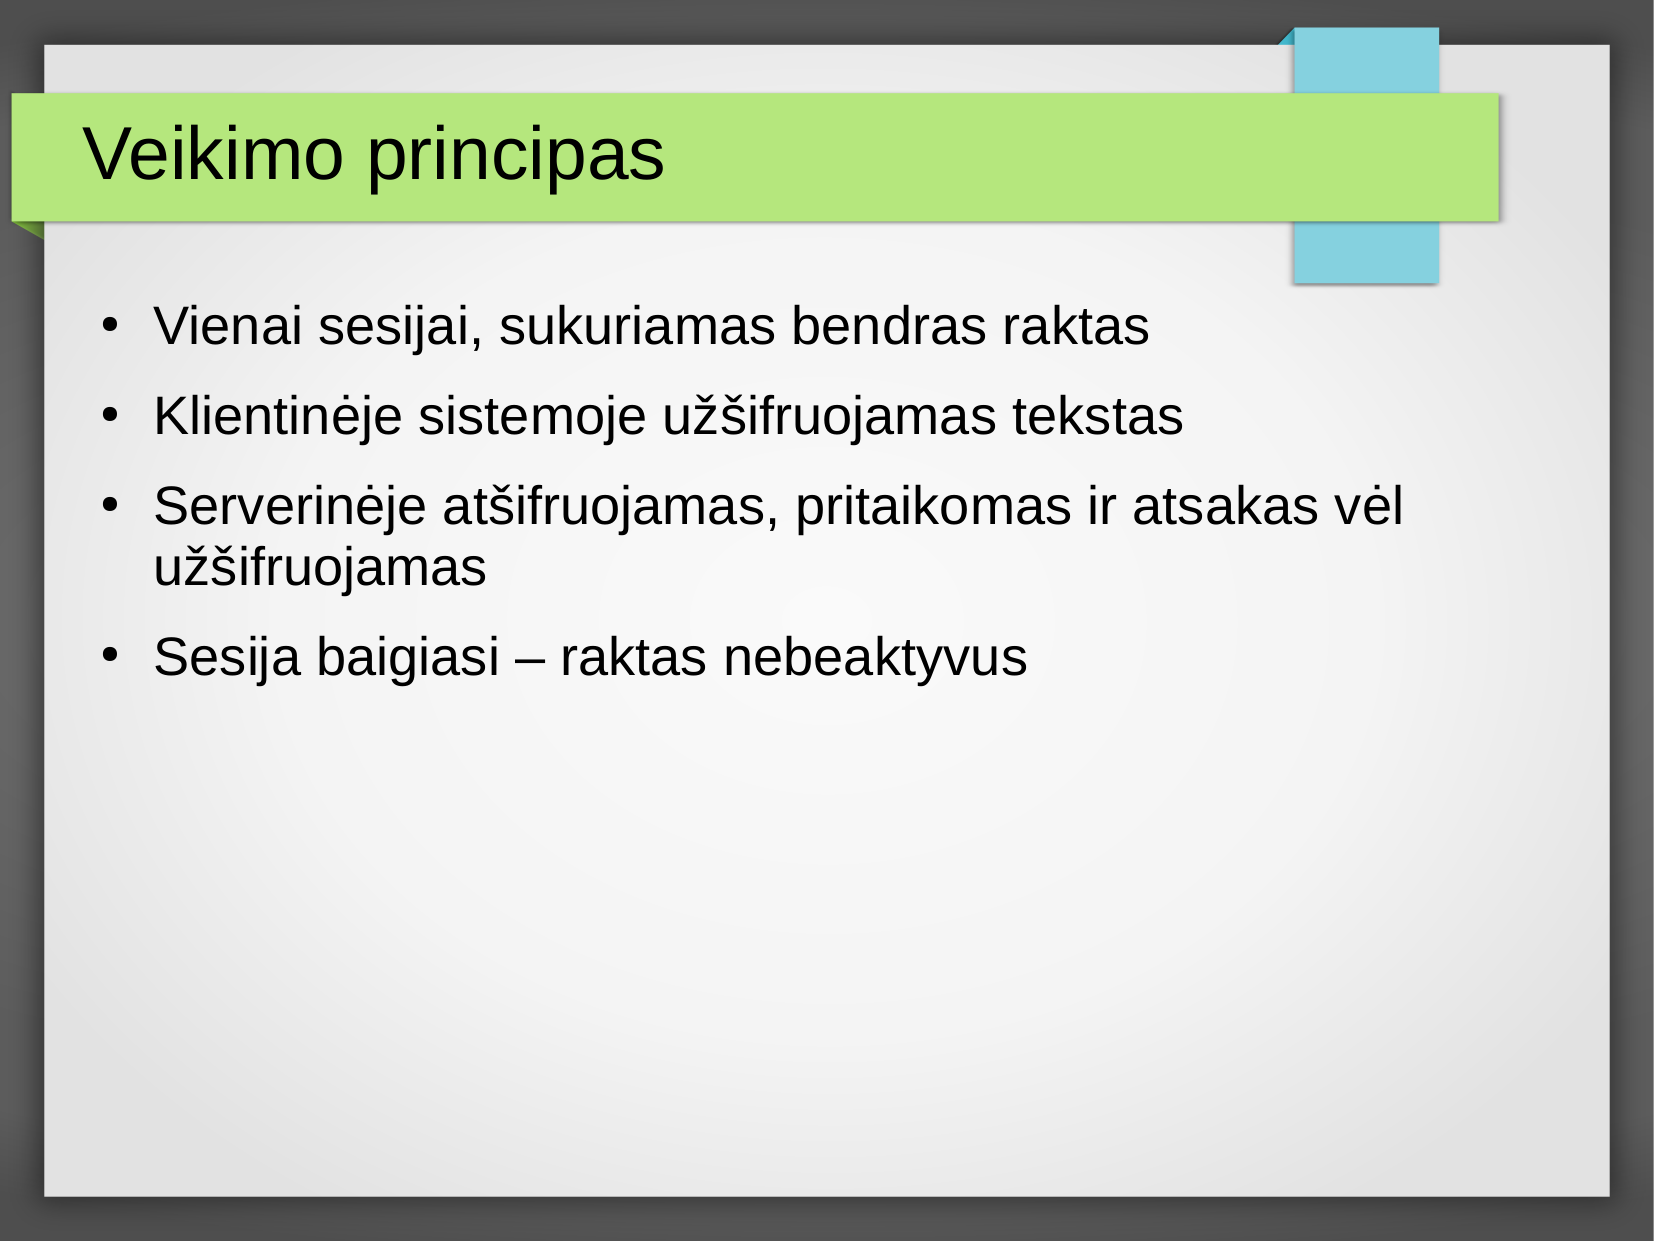

# Veikimo principas
Vienai sesijai, sukuriamas bendras raktas
Klientinėje sistemoje užšifruojamas tekstas
Serverinėje atšifruojamas, pritaikomas ir atsakas vėl užšifruojamas
Sesija baigiasi – raktas nebeaktyvus